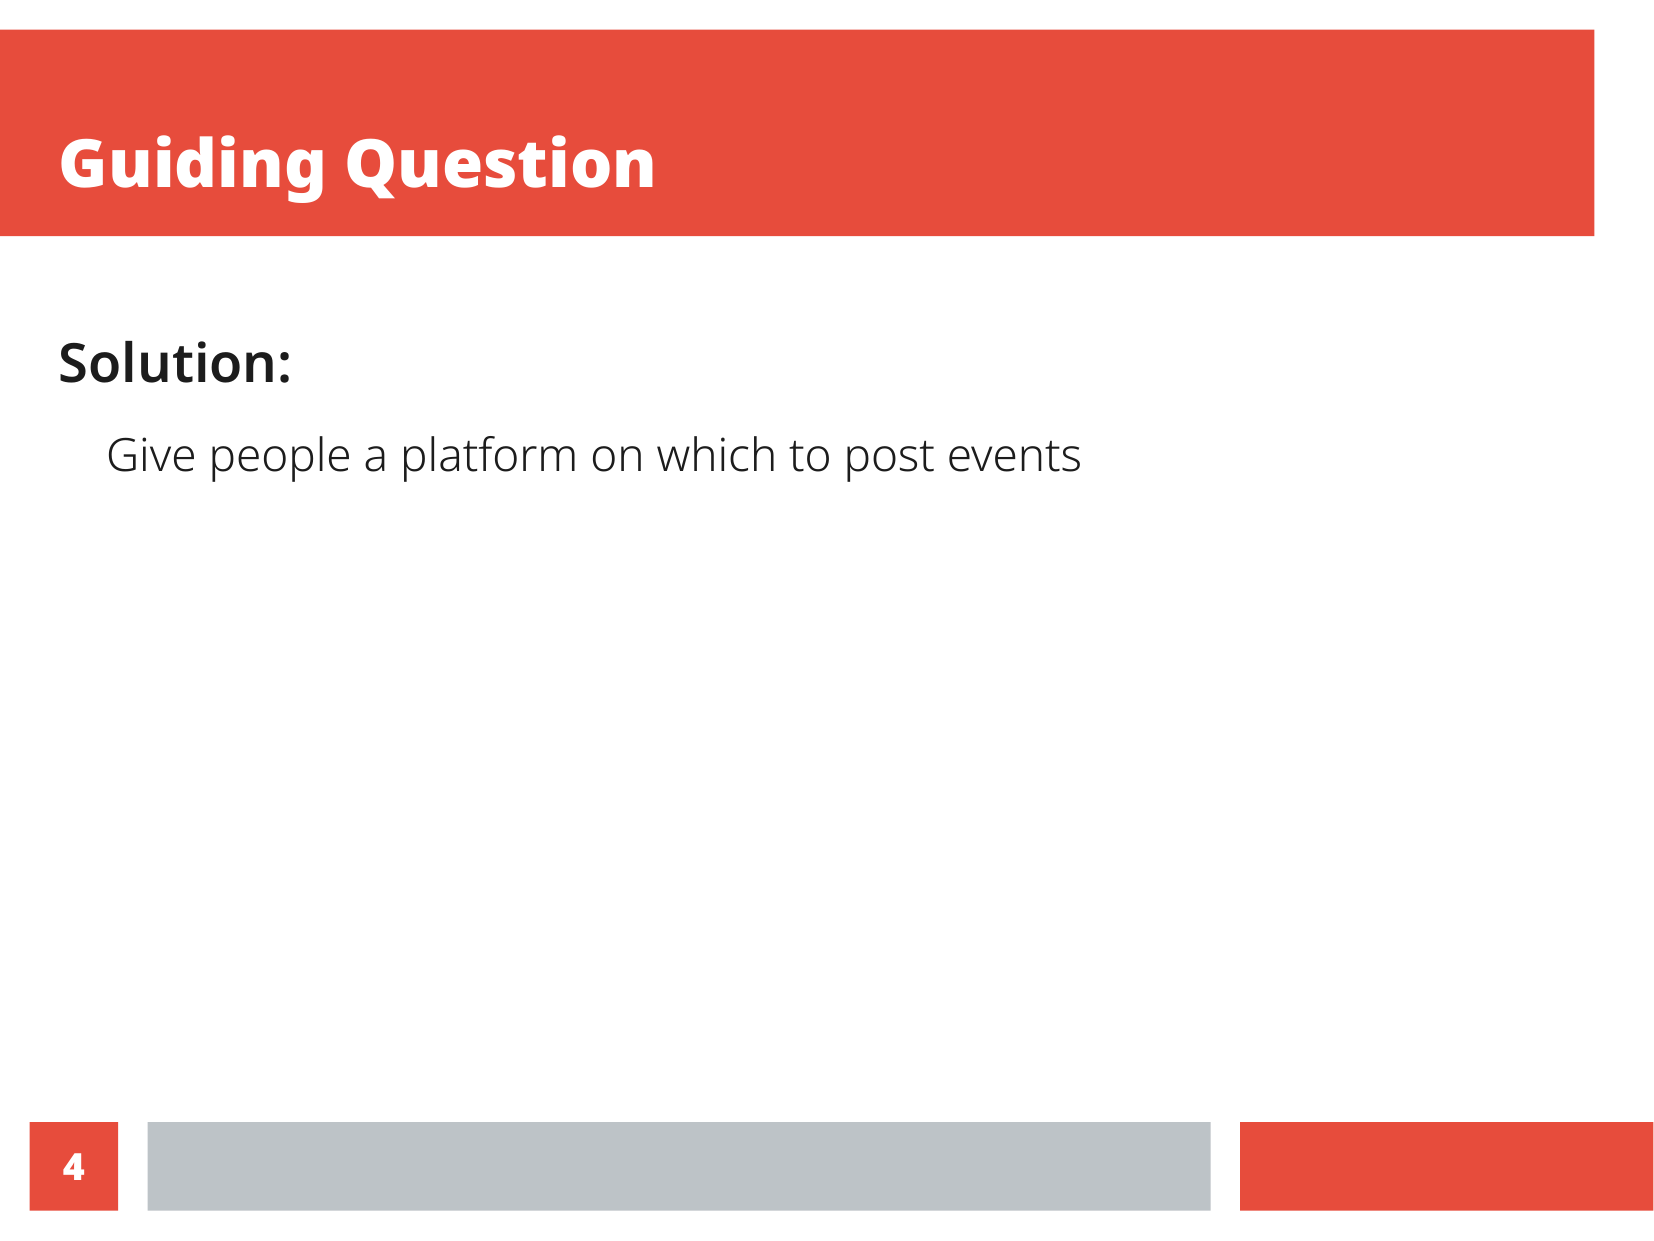

# Guiding Question
Solution:
Give people a platform on which to post events
4